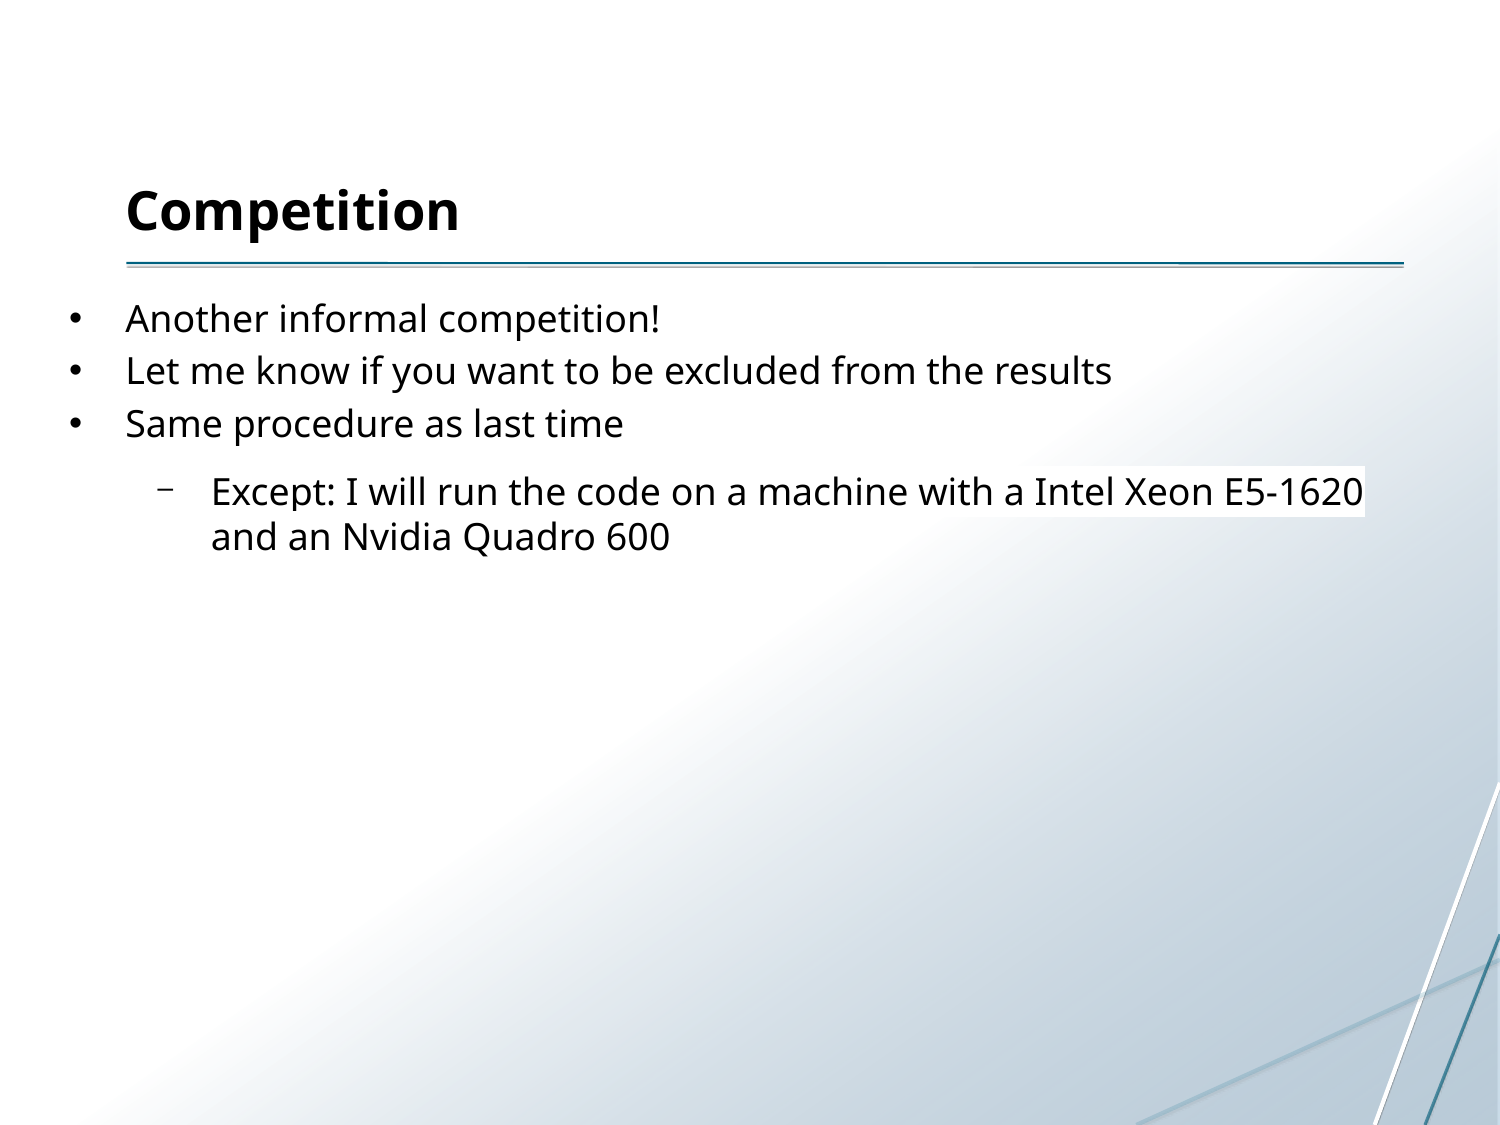

# Competition
Another informal competition!
Let me know if you want to be excluded from the results
Same procedure as last time
Except: I will run the code on a machine with a Intel Xeon E5-1620 and an Nvidia Quadro 600